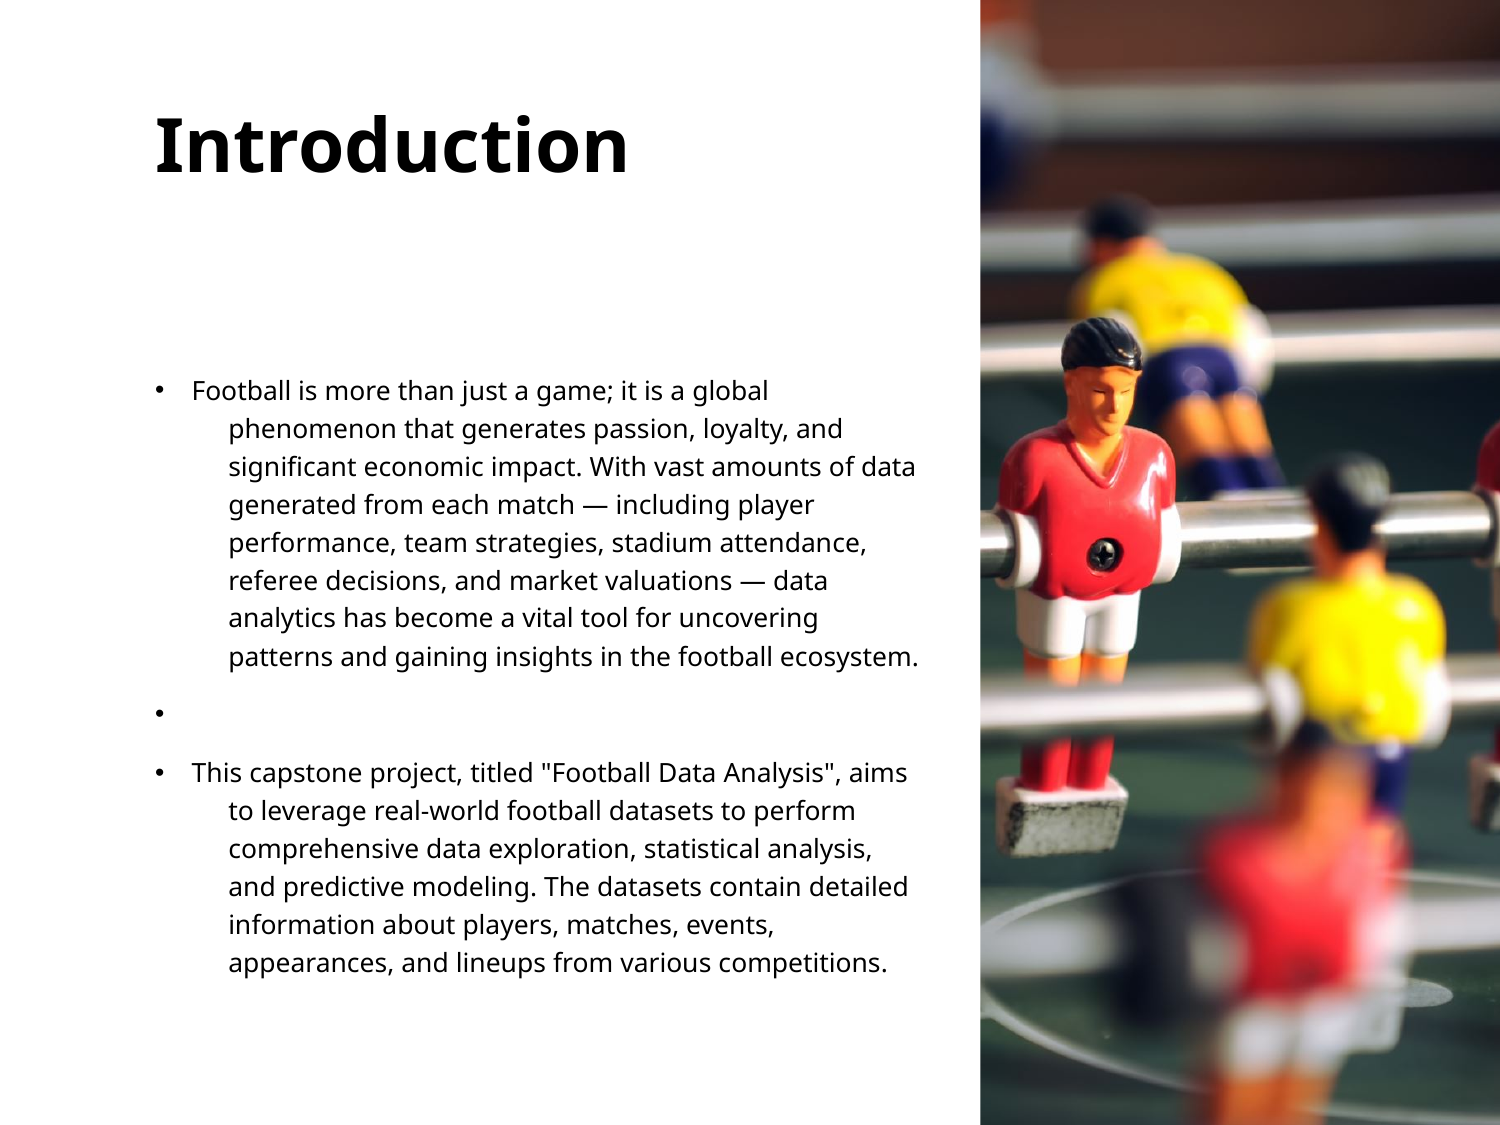

# Introduction
Football is more than just a game; it is a global phenomenon that generates passion, loyalty, and significant economic impact. With vast amounts of data generated from each match — including player performance, team strategies, stadium attendance, referee decisions, and market valuations — data analytics has become a vital tool for uncovering patterns and gaining insights in the football ecosystem.
This capstone project, titled "Football Data Analysis", aims to leverage real-world football datasets to perform comprehensive data exploration, statistical analysis, and predictive modeling. The datasets contain detailed information about players, matches, events, appearances, and lineups from various competitions.